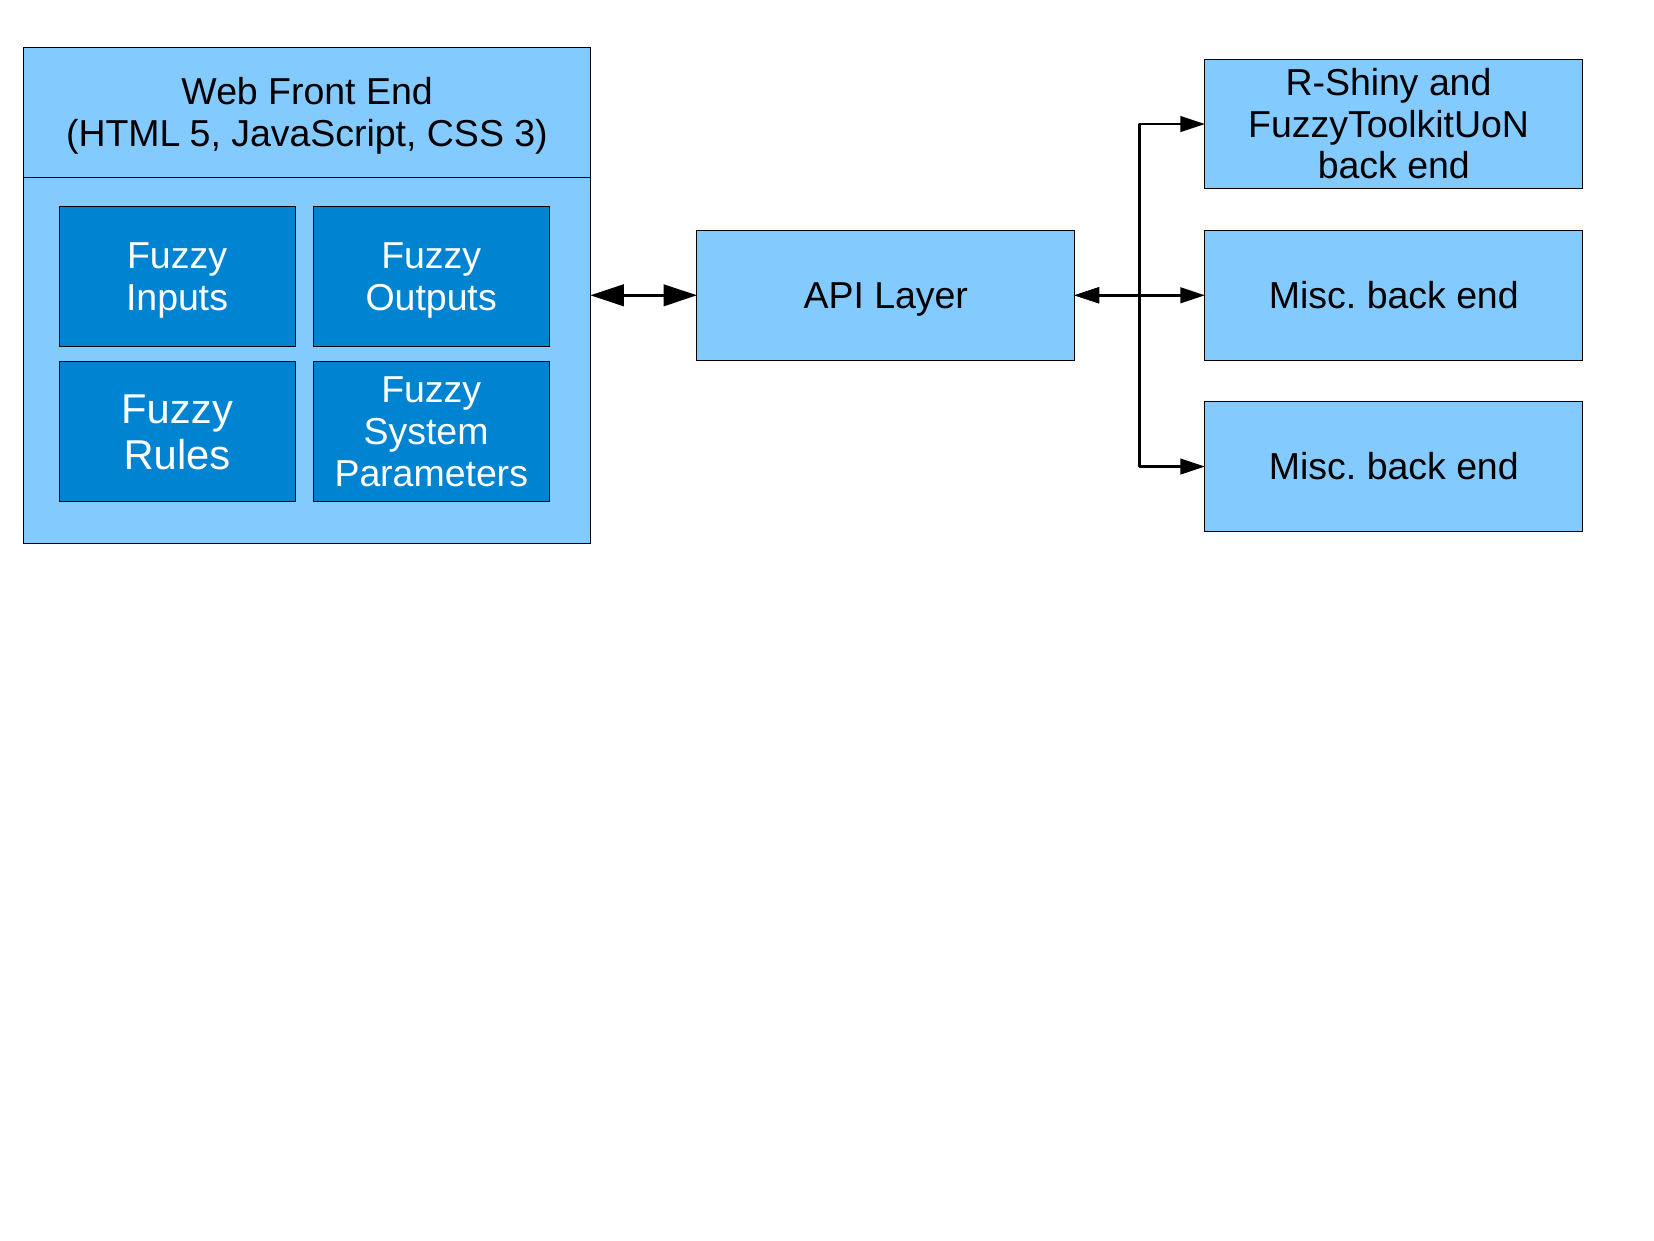

Web Front End
(HTML 5, JavaScript, CSS 3)
R-Shiny and
FuzzyToolkitUoN
back end
Fuzzy
Inputs
Fuzzy
Outputs
API Layer
Misc. back end
Fuzzy
Rules
Fuzzy
System
Parameters
Misc. back end